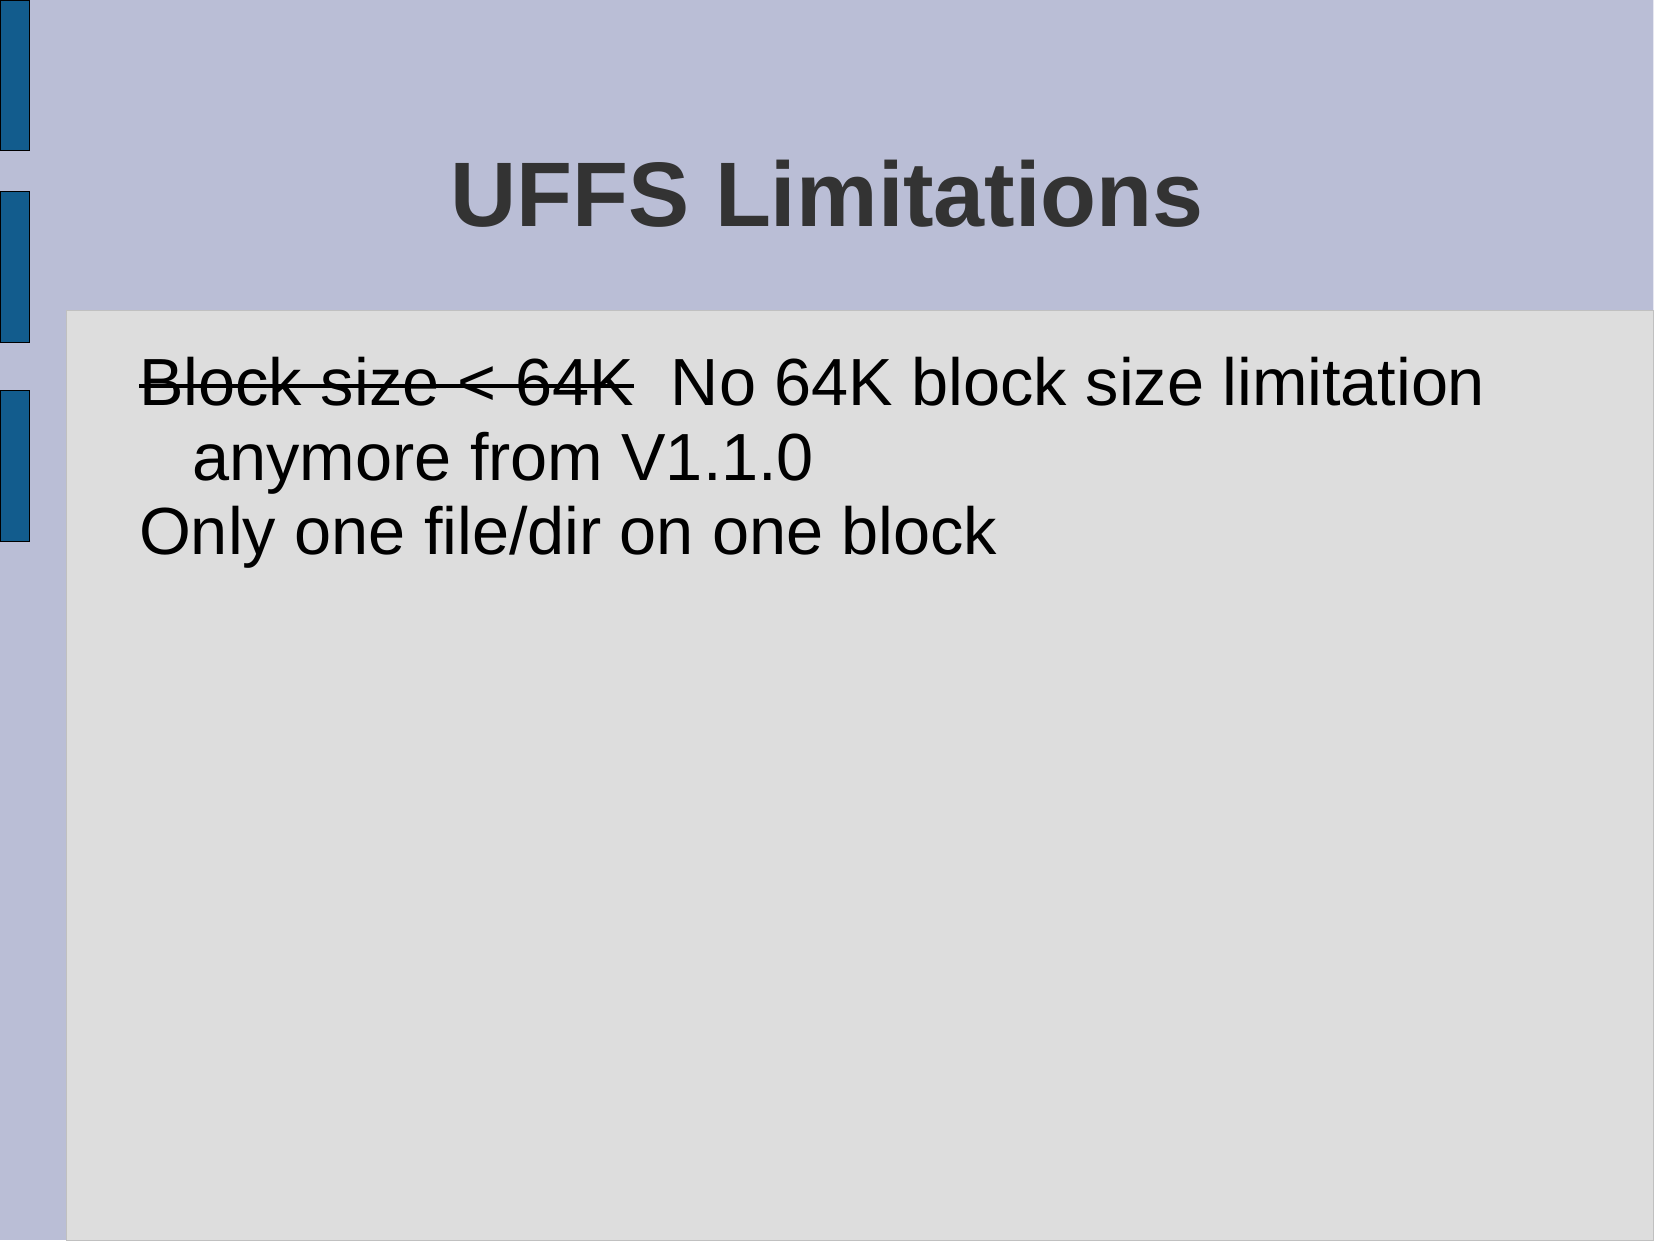

# UFFS Limitations
Block size < 64K No 64K block size limitation anymore from V1.1.0
Only one file/dir on one block